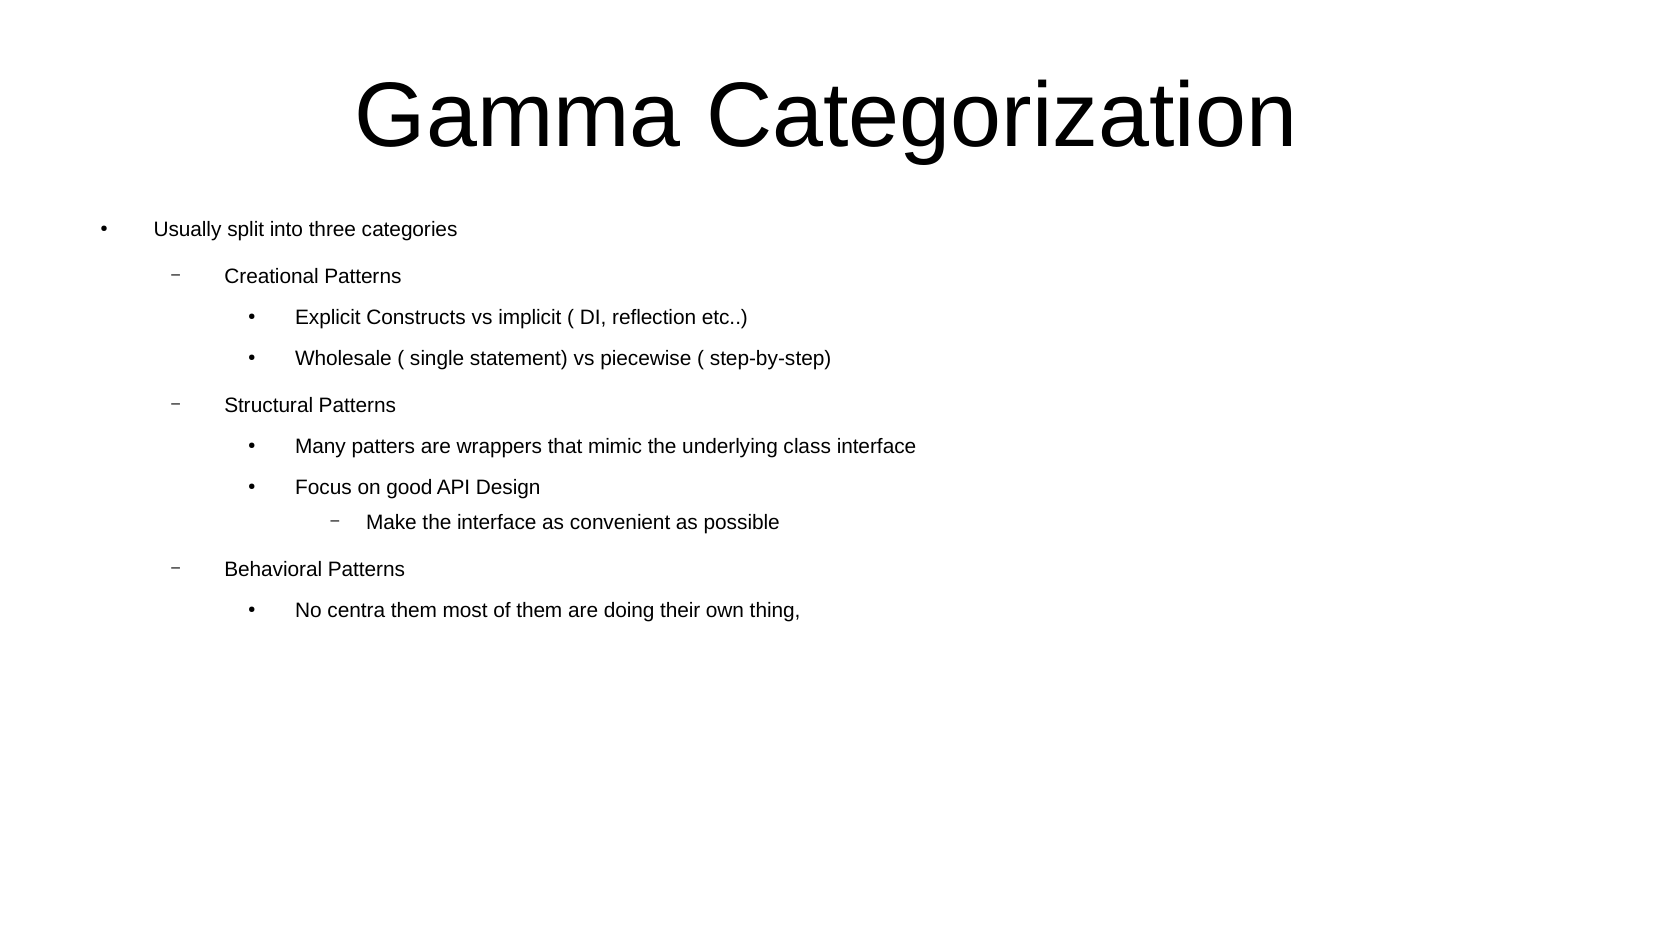

# Gamma Categorization
Usually split into three categories
Creational Patterns
Explicit Constructs vs implicit ( DI, reflection etc..)
Wholesale ( single statement) vs piecewise ( step-by-step)
Structural Patterns
Many patters are wrappers that mimic the underlying class interface
Focus on good API Design
Make the interface as convenient as possible
Behavioral Patterns
No centra them most of them are doing their own thing,